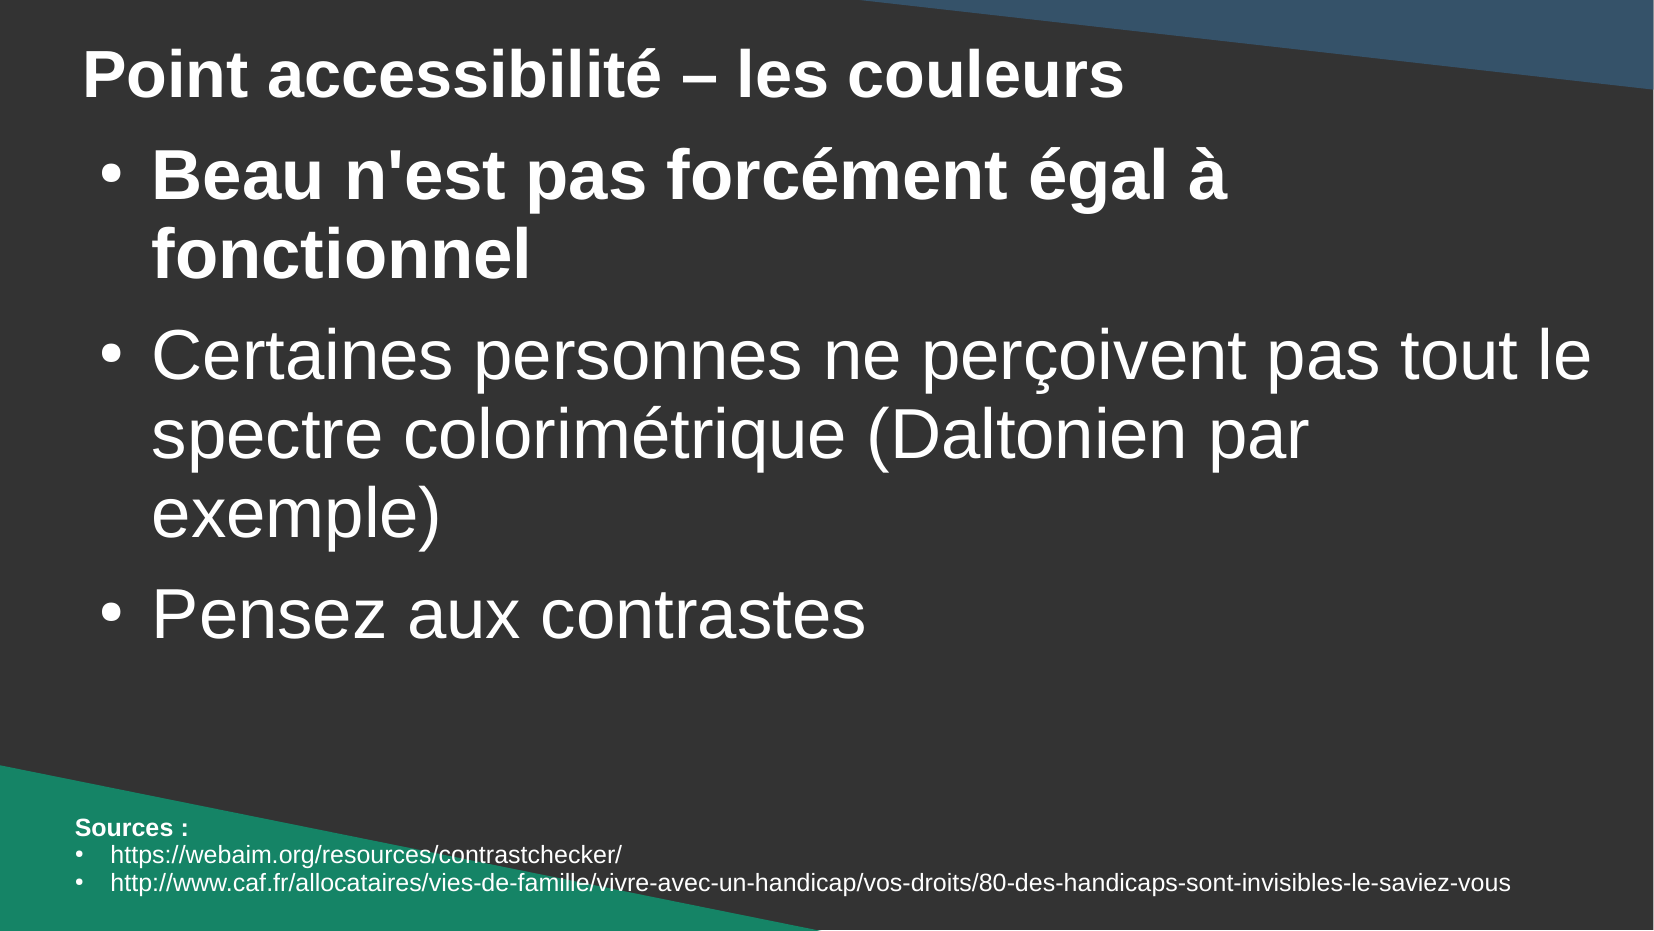

# Point accessibilité – les couleurs
Beau n'est pas forcément égal à fonctionnel
Certaines personnes ne perçoivent pas tout le spectre colorimétrique (Daltonien par exemple)
Pensez aux contrastes
Sources :
https://webaim.org/resources/contrastchecker/
http://www.caf.fr/allocataires/vies-de-famille/vivre-avec-un-handicap/vos-droits/80-des-handicaps-sont-invisibles-le-saviez-vous